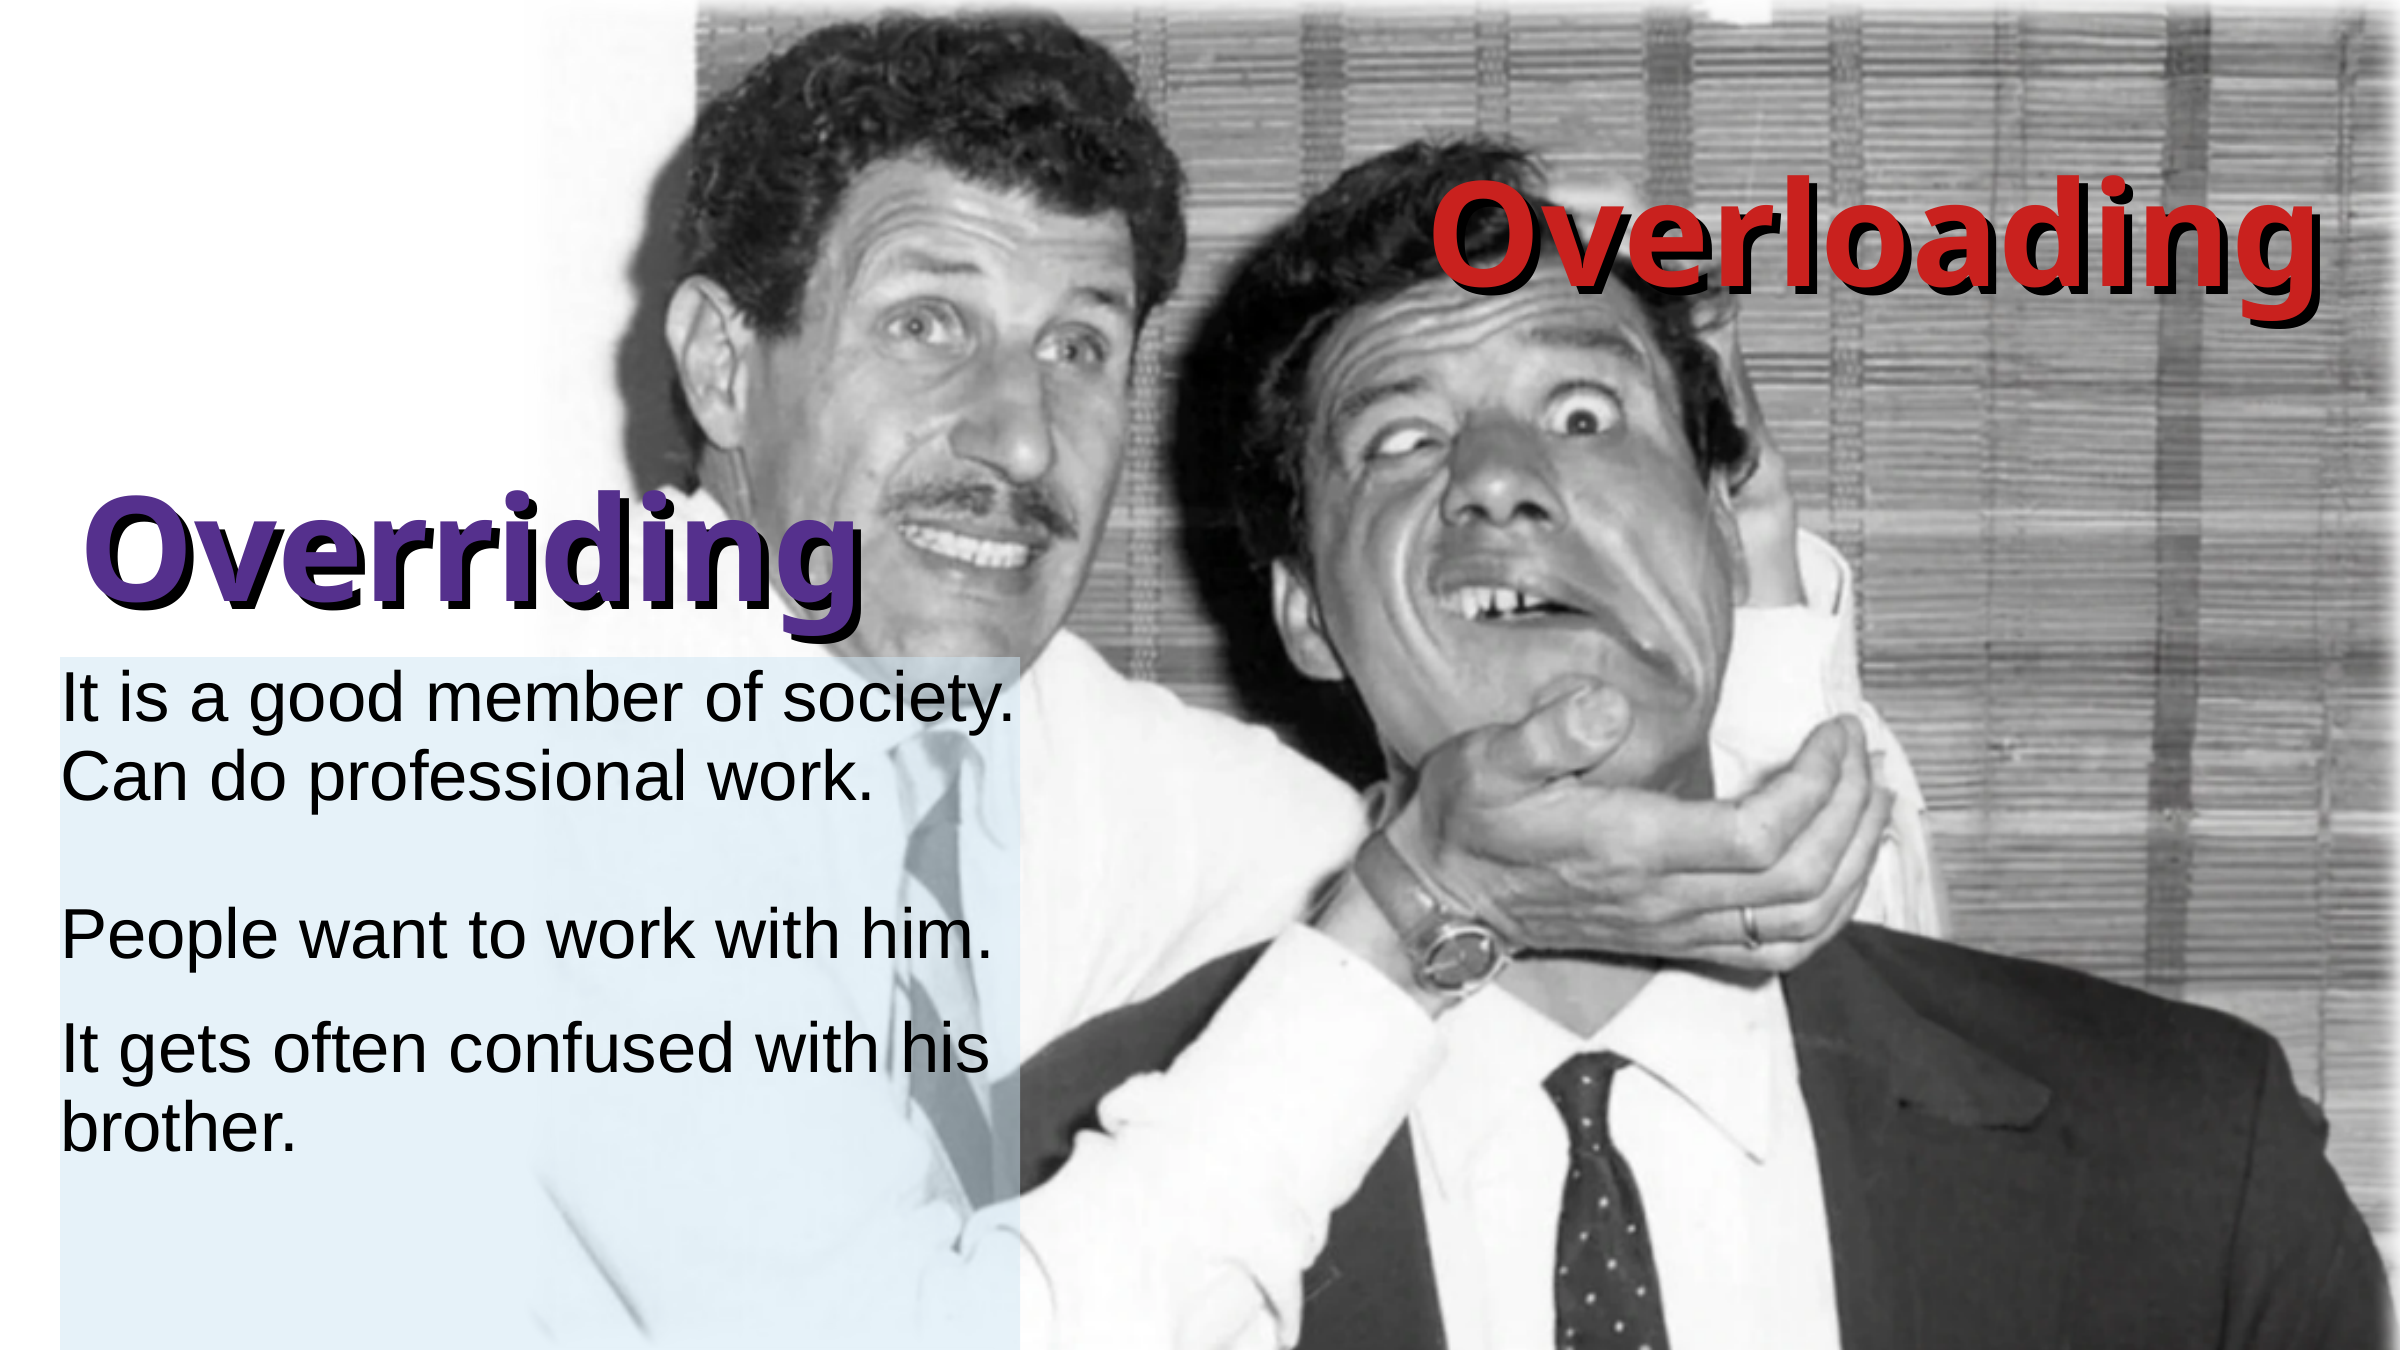

Overloading
Overriding
# It is a good member of society. Can do professional work. People want to work with him.
It gets often confused with his brother.